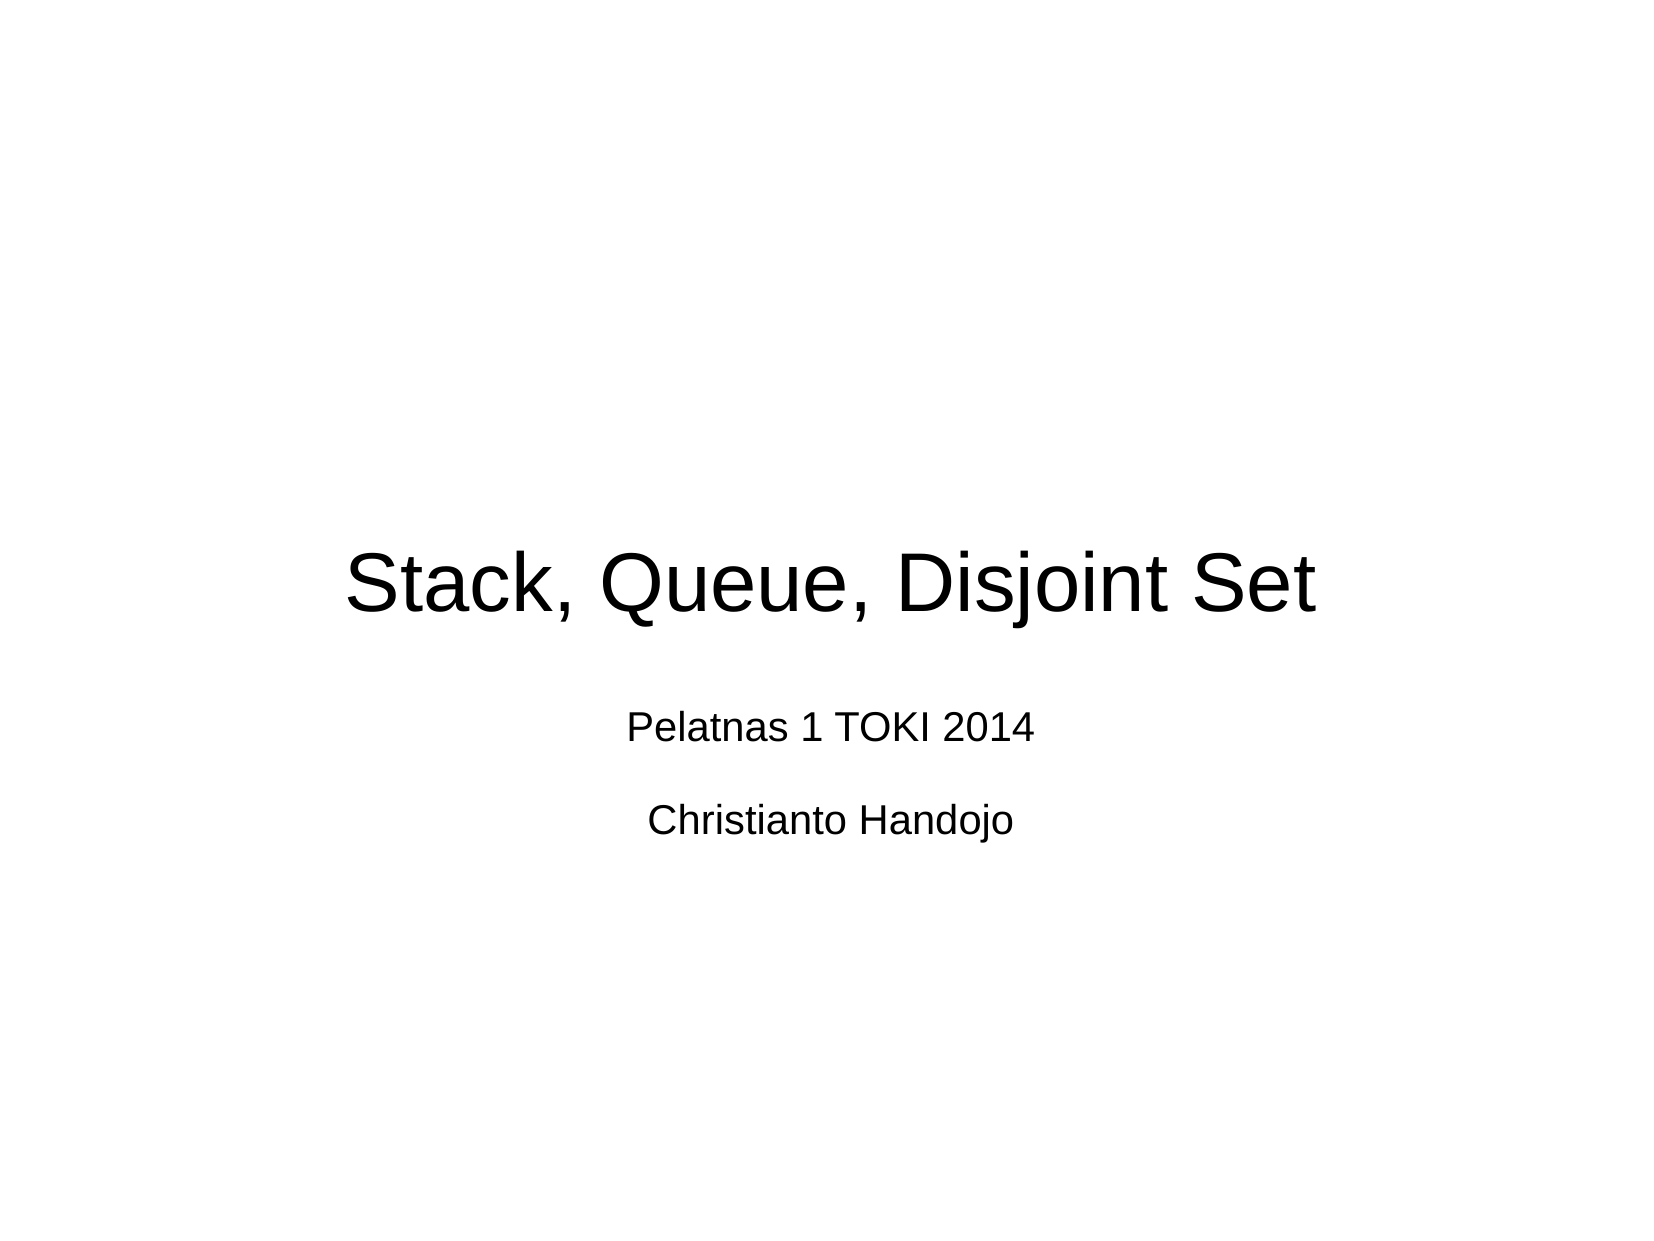

# Stack, Queue, Disjoint Set
Pelatnas 1 TOKI 2014
Christianto Handojo